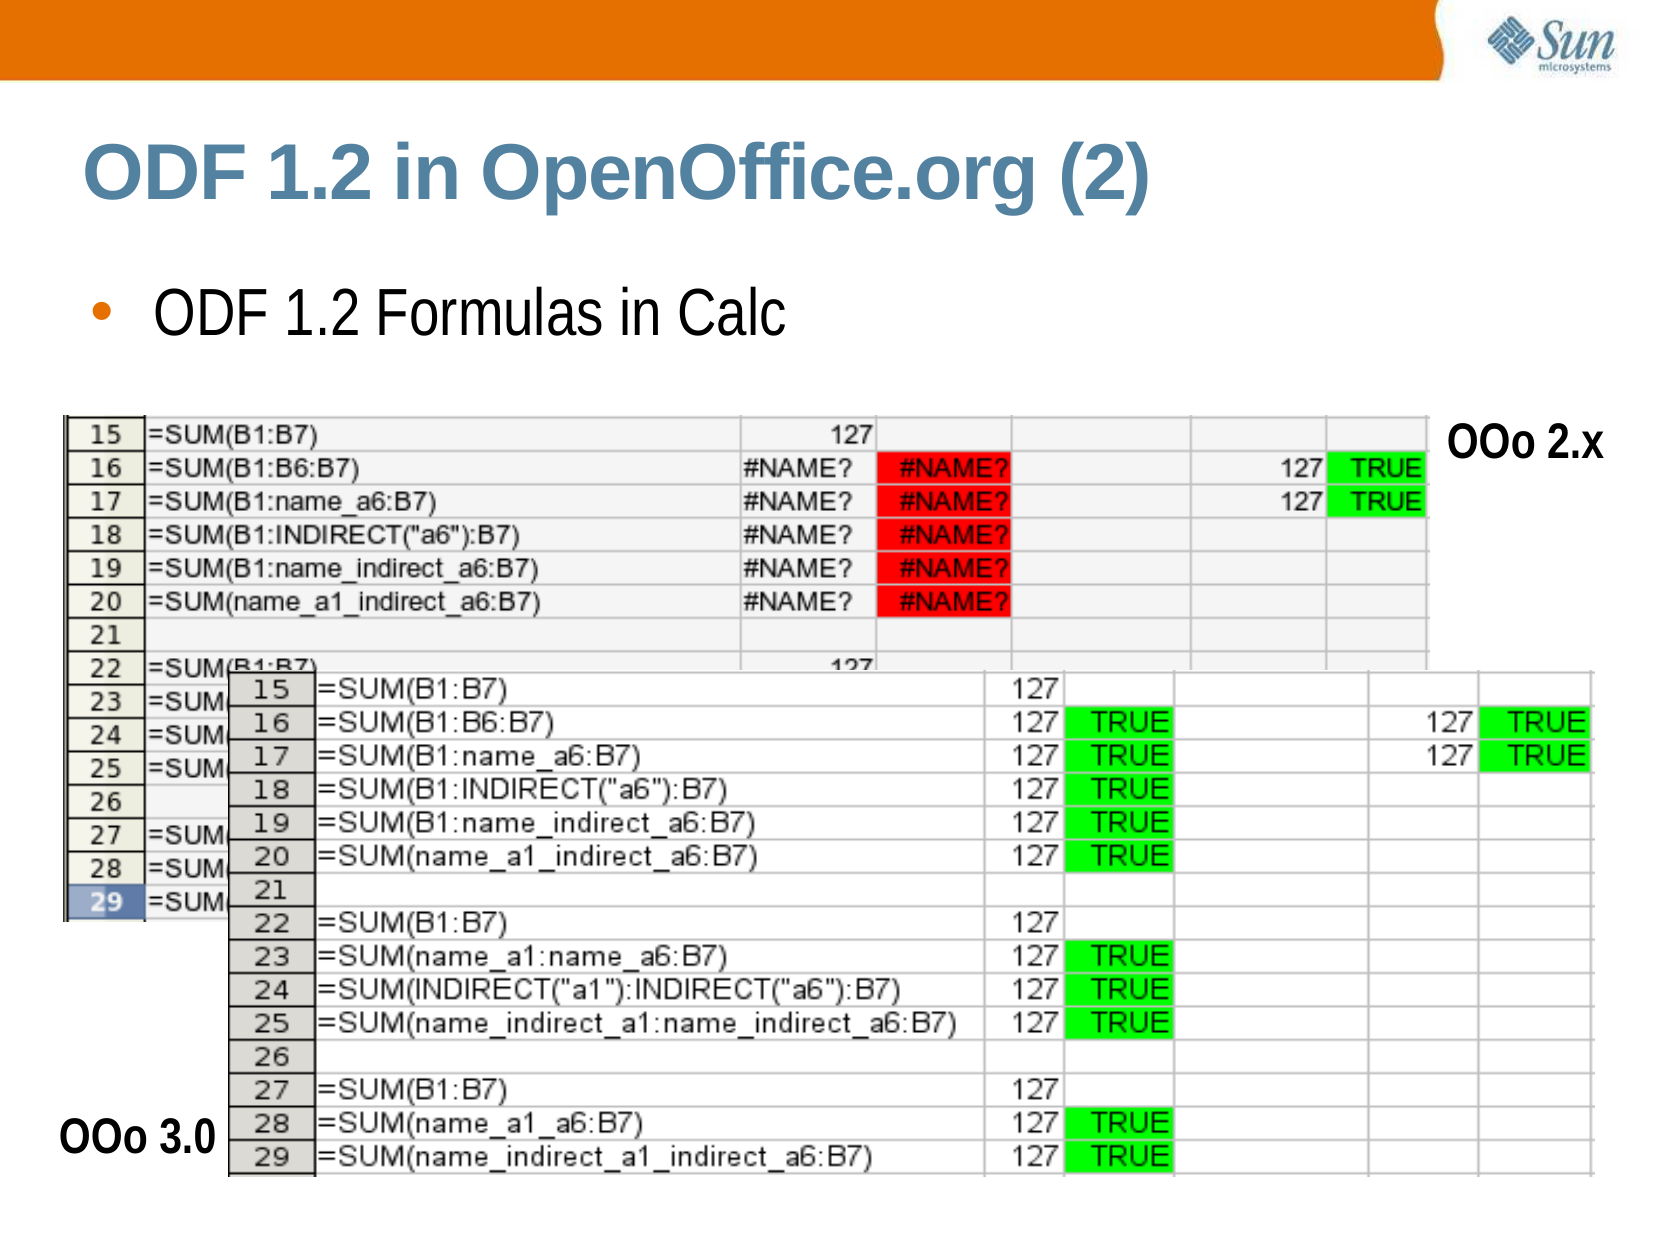

# ODF 1.2 in OpenOffice.org (2)
 ODF 1.2 Formulas in Calc
OOo 2.x
OOo 3.0